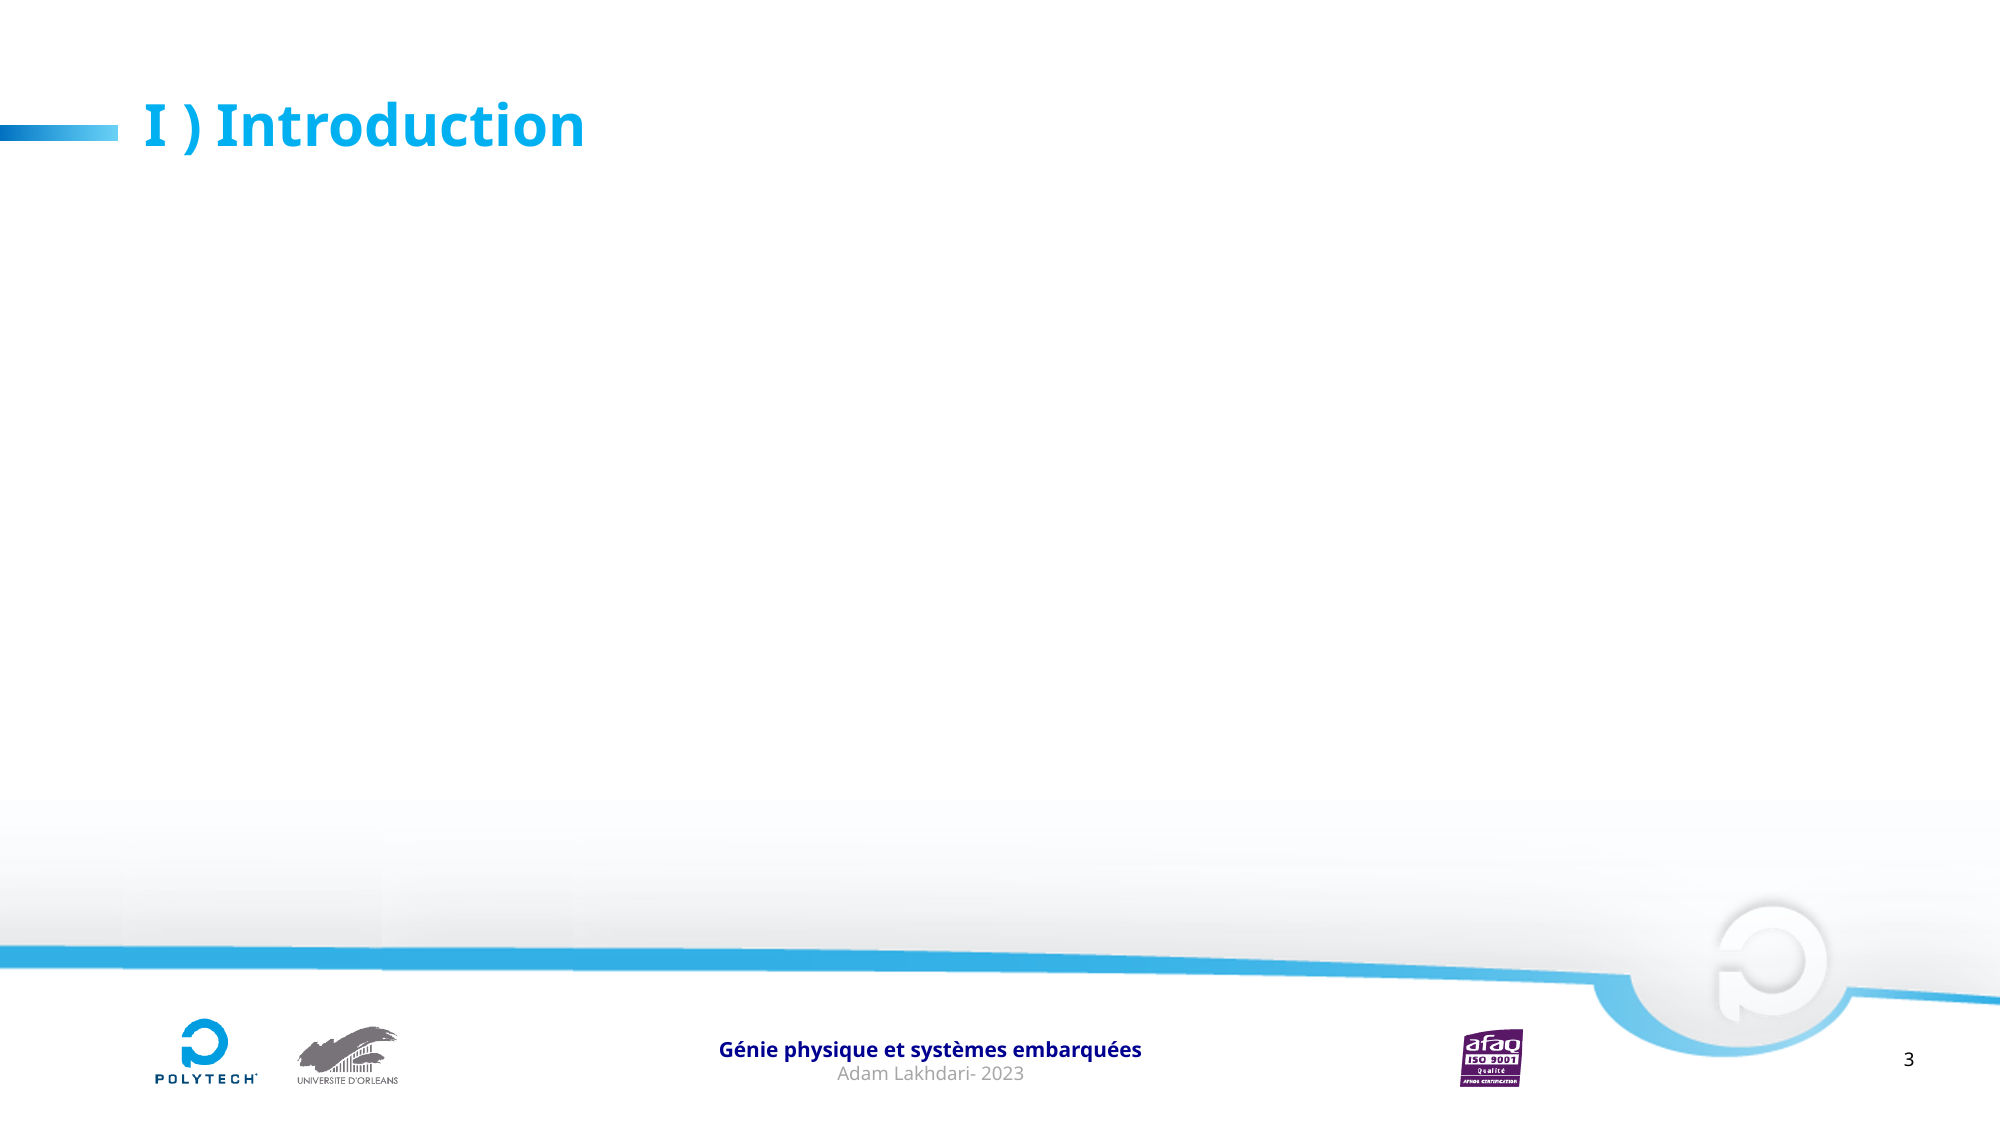

# I ) Introduction
Génie physique et systèmes embarquées
Adam Lakhdari- 2023
3